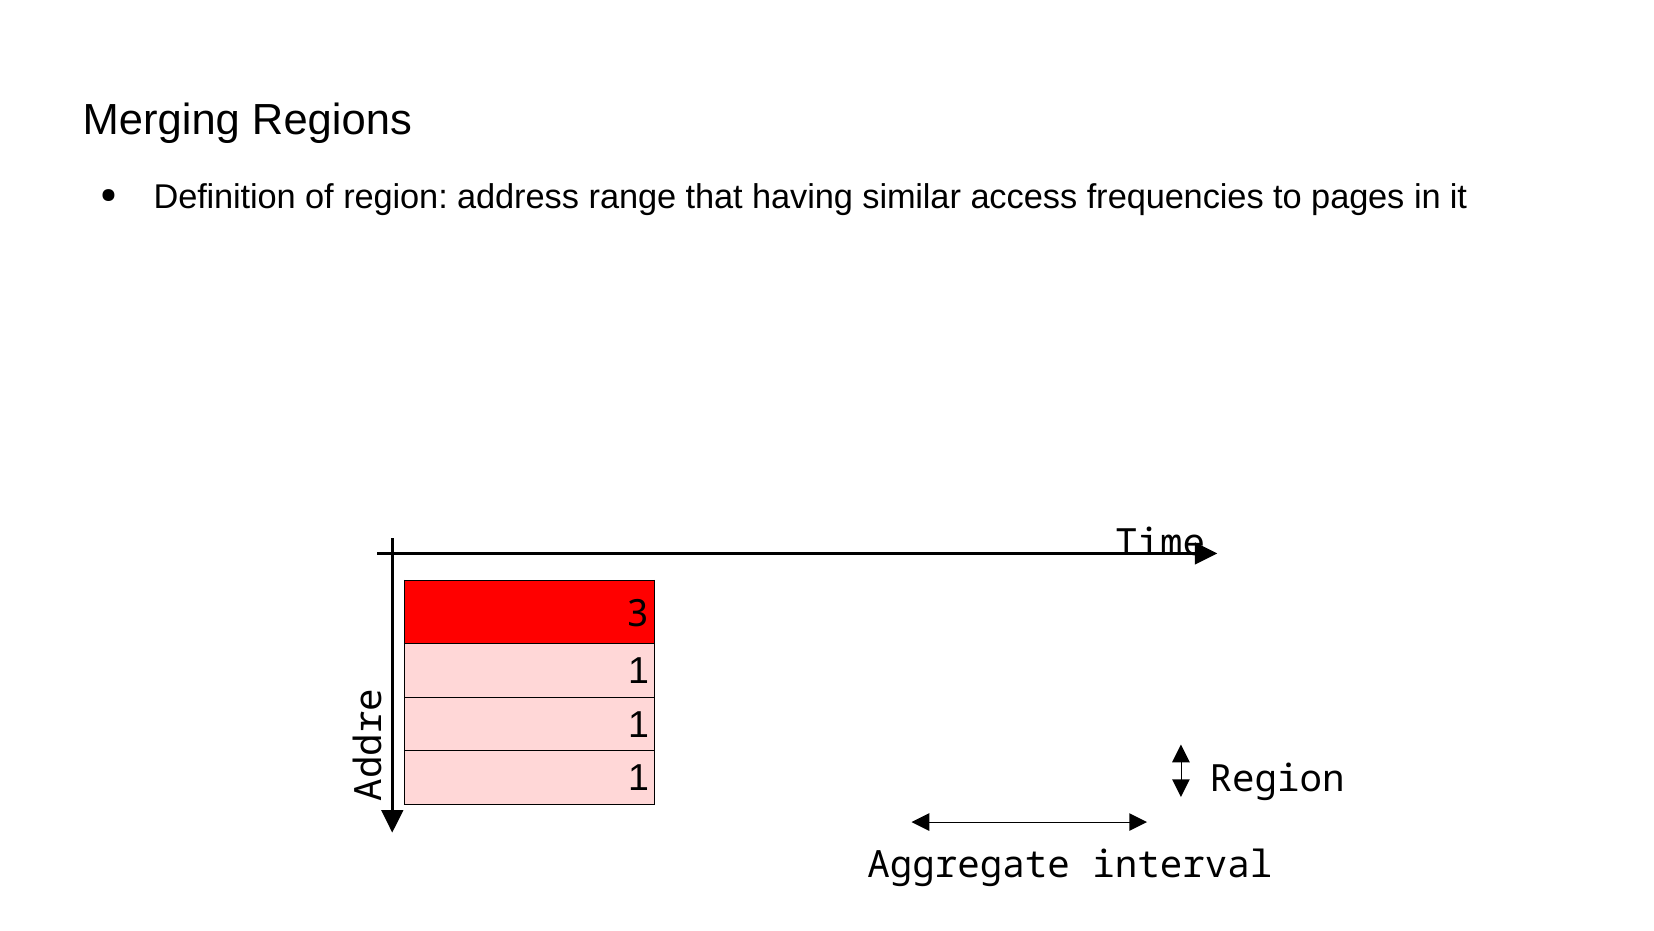

Merging Regions
# Definition of region: address range that having similar access frequencies to pages in it
Time
| 3 |
| --- |
| 1 |
| 1 |
| 1 |
Address
Region
Aggregate interval